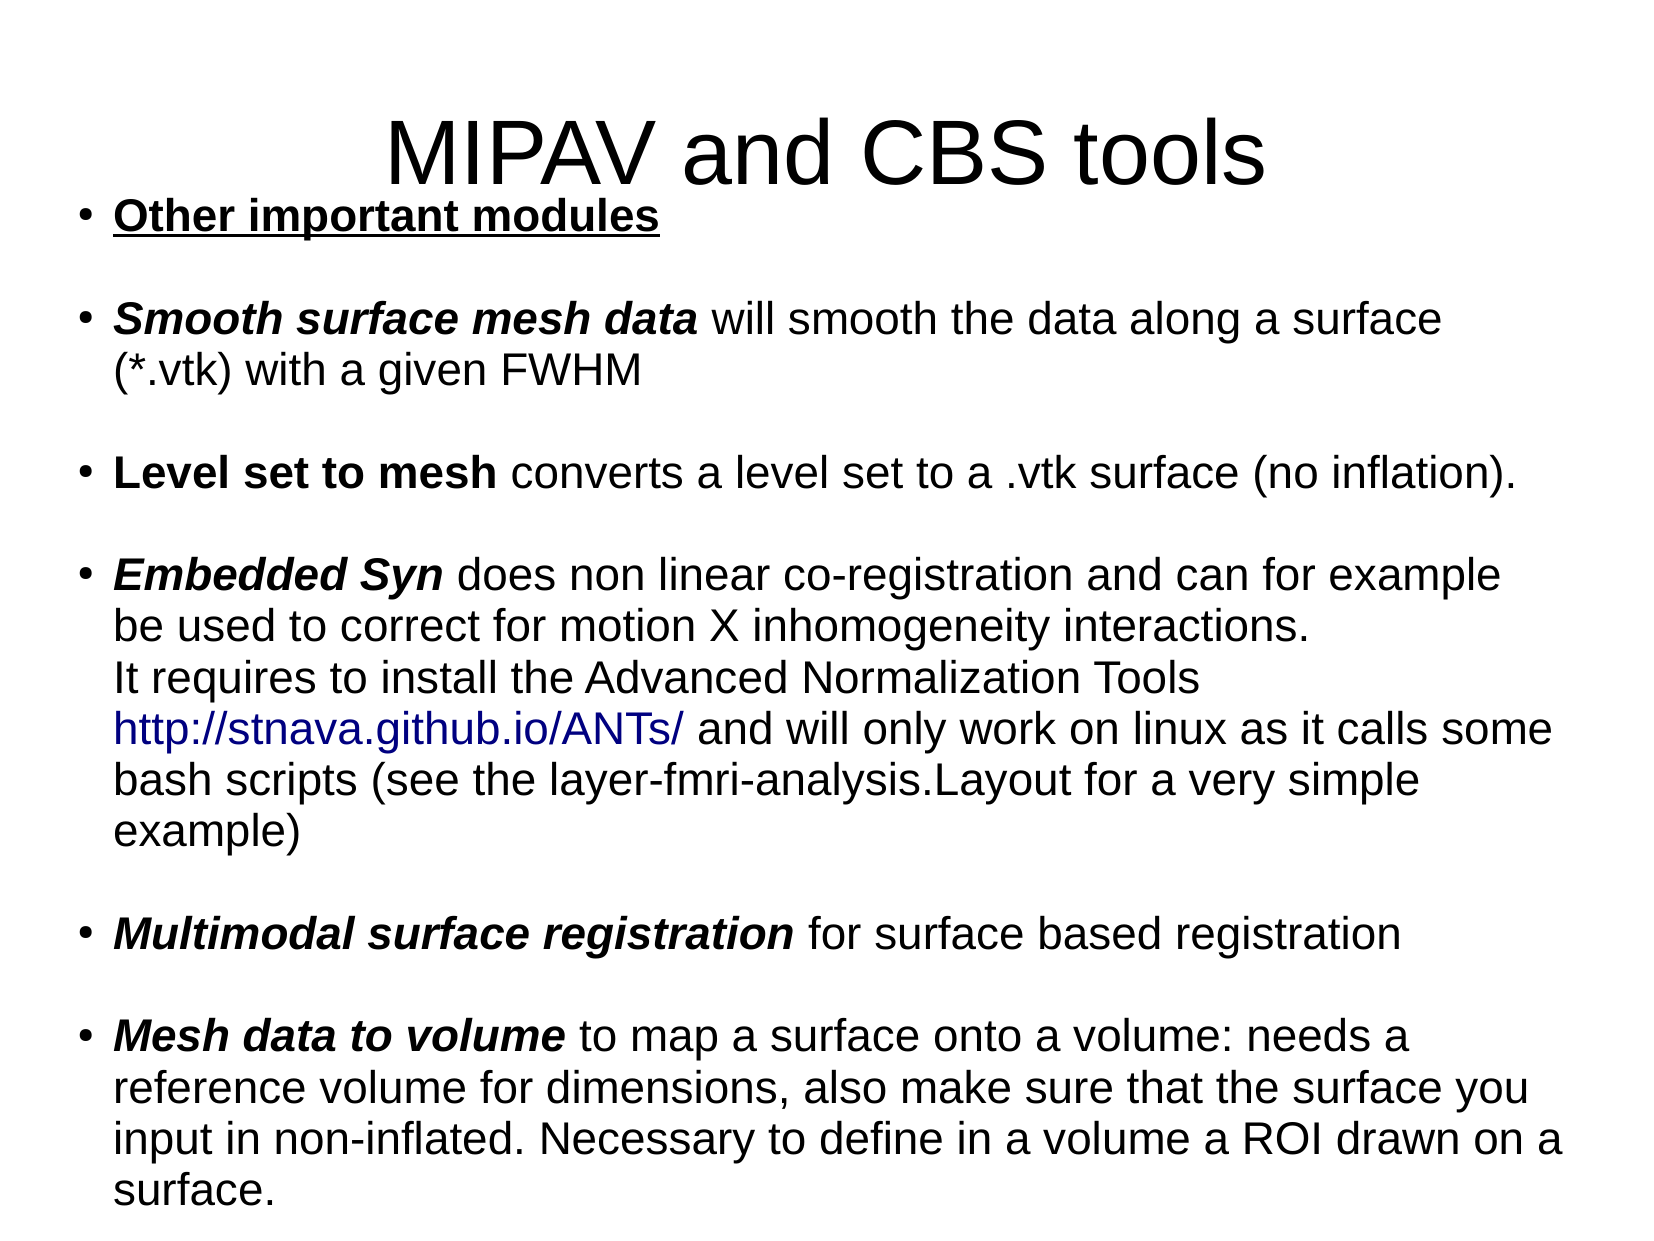

# MIPAV and CBS tools
Other important modules
Smooth surface mesh data will smooth the data along a surface (*.vtk) with a given FWHM
Level set to mesh converts a level set to a .vtk surface (no inflation).
Embedded Syn does non linear co-registration and can for example be used to correct for motion X inhomogeneity interactions.
It requires to install the Advanced Normalization Tools http://stnava.github.io/ANTs/ and will only work on linux as it calls some bash scripts (see the layer-fmri-analysis.Layout for a very simple example)
Multimodal surface registration for surface based registration
Mesh data to volume to map a surface onto a volume: needs a reference volume for dimensions, also make sure that the surface you input in non-inflated. Necessary to define in a volume a ROI drawn on a surface.